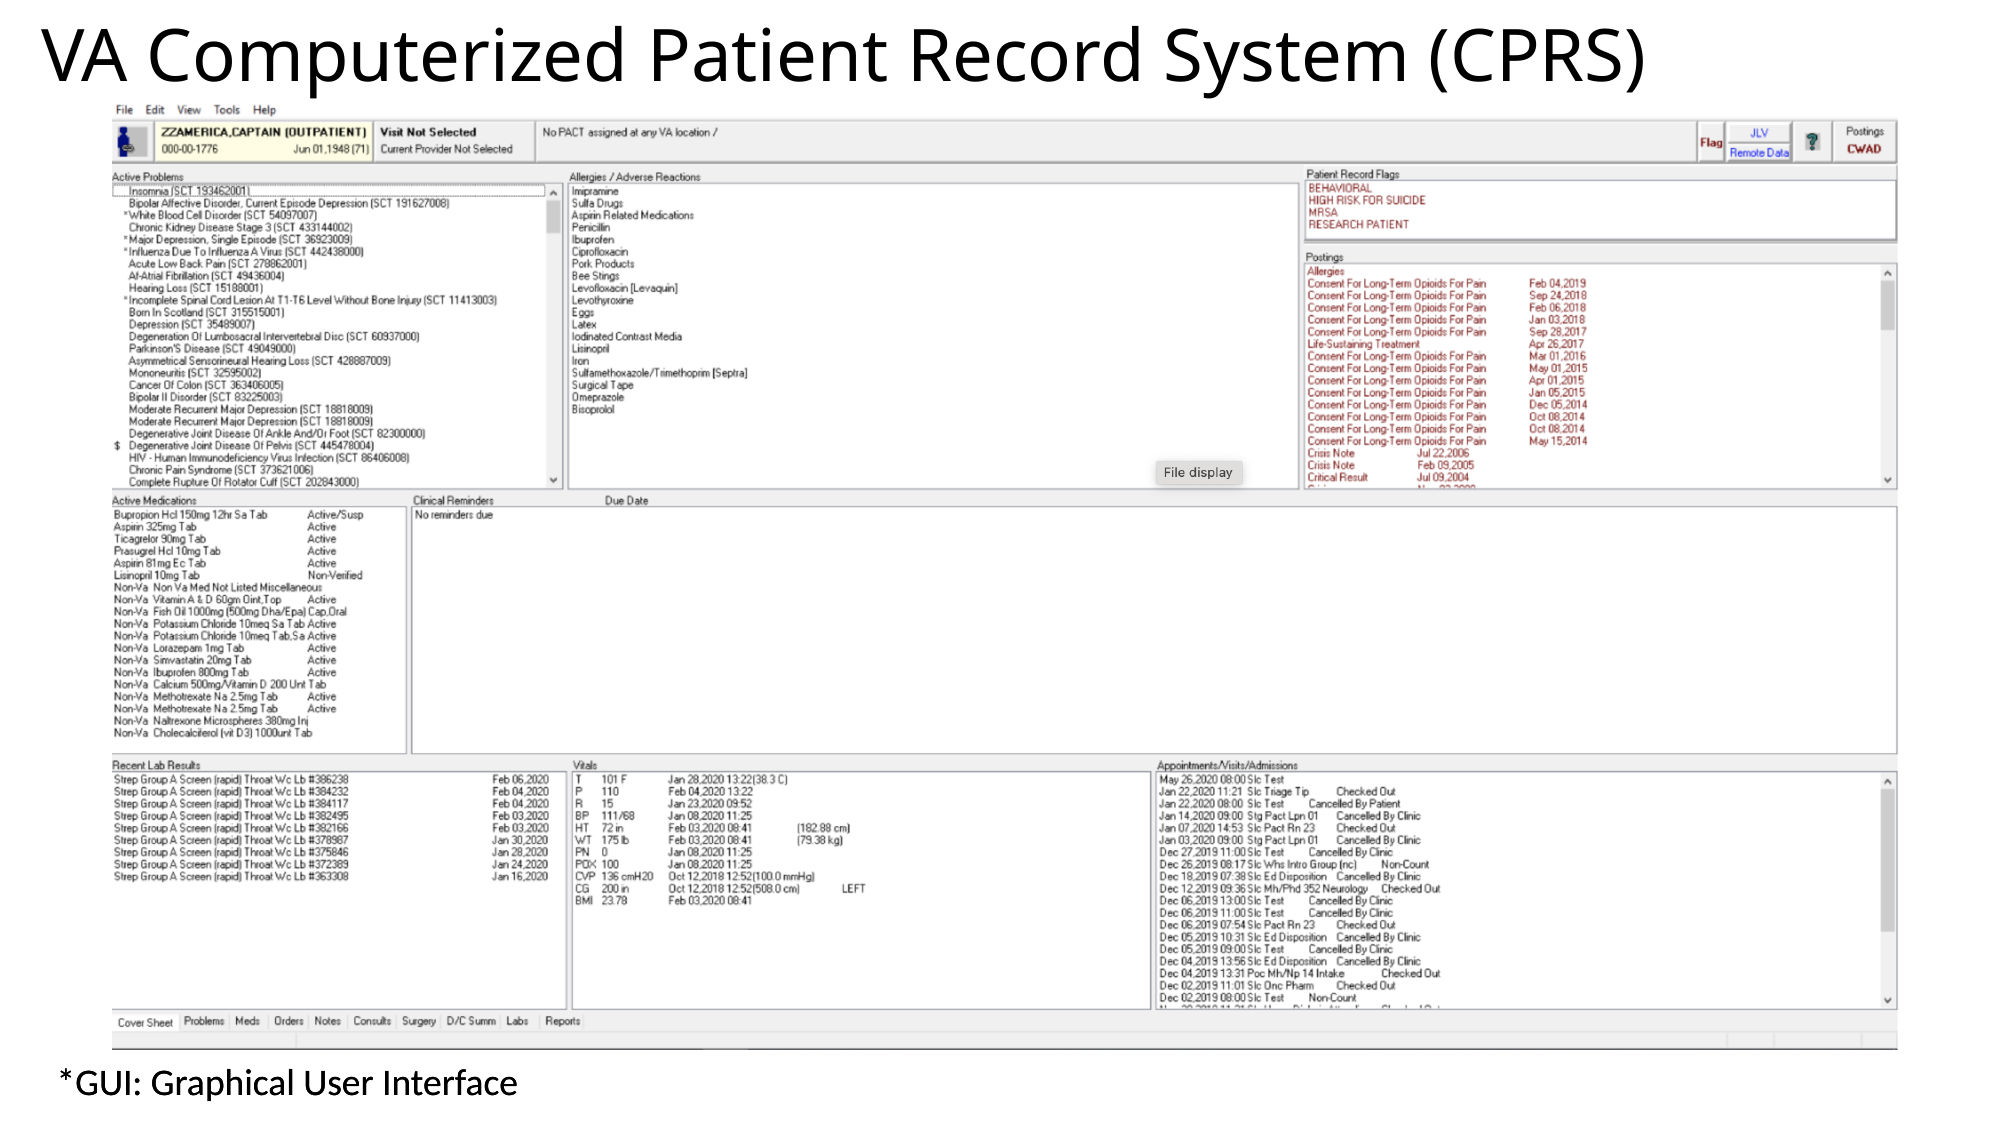

# VA Computerized Patient Record System (CPRS)
*GUI: Graphical User Interface
*GUI: Graphical User Interface